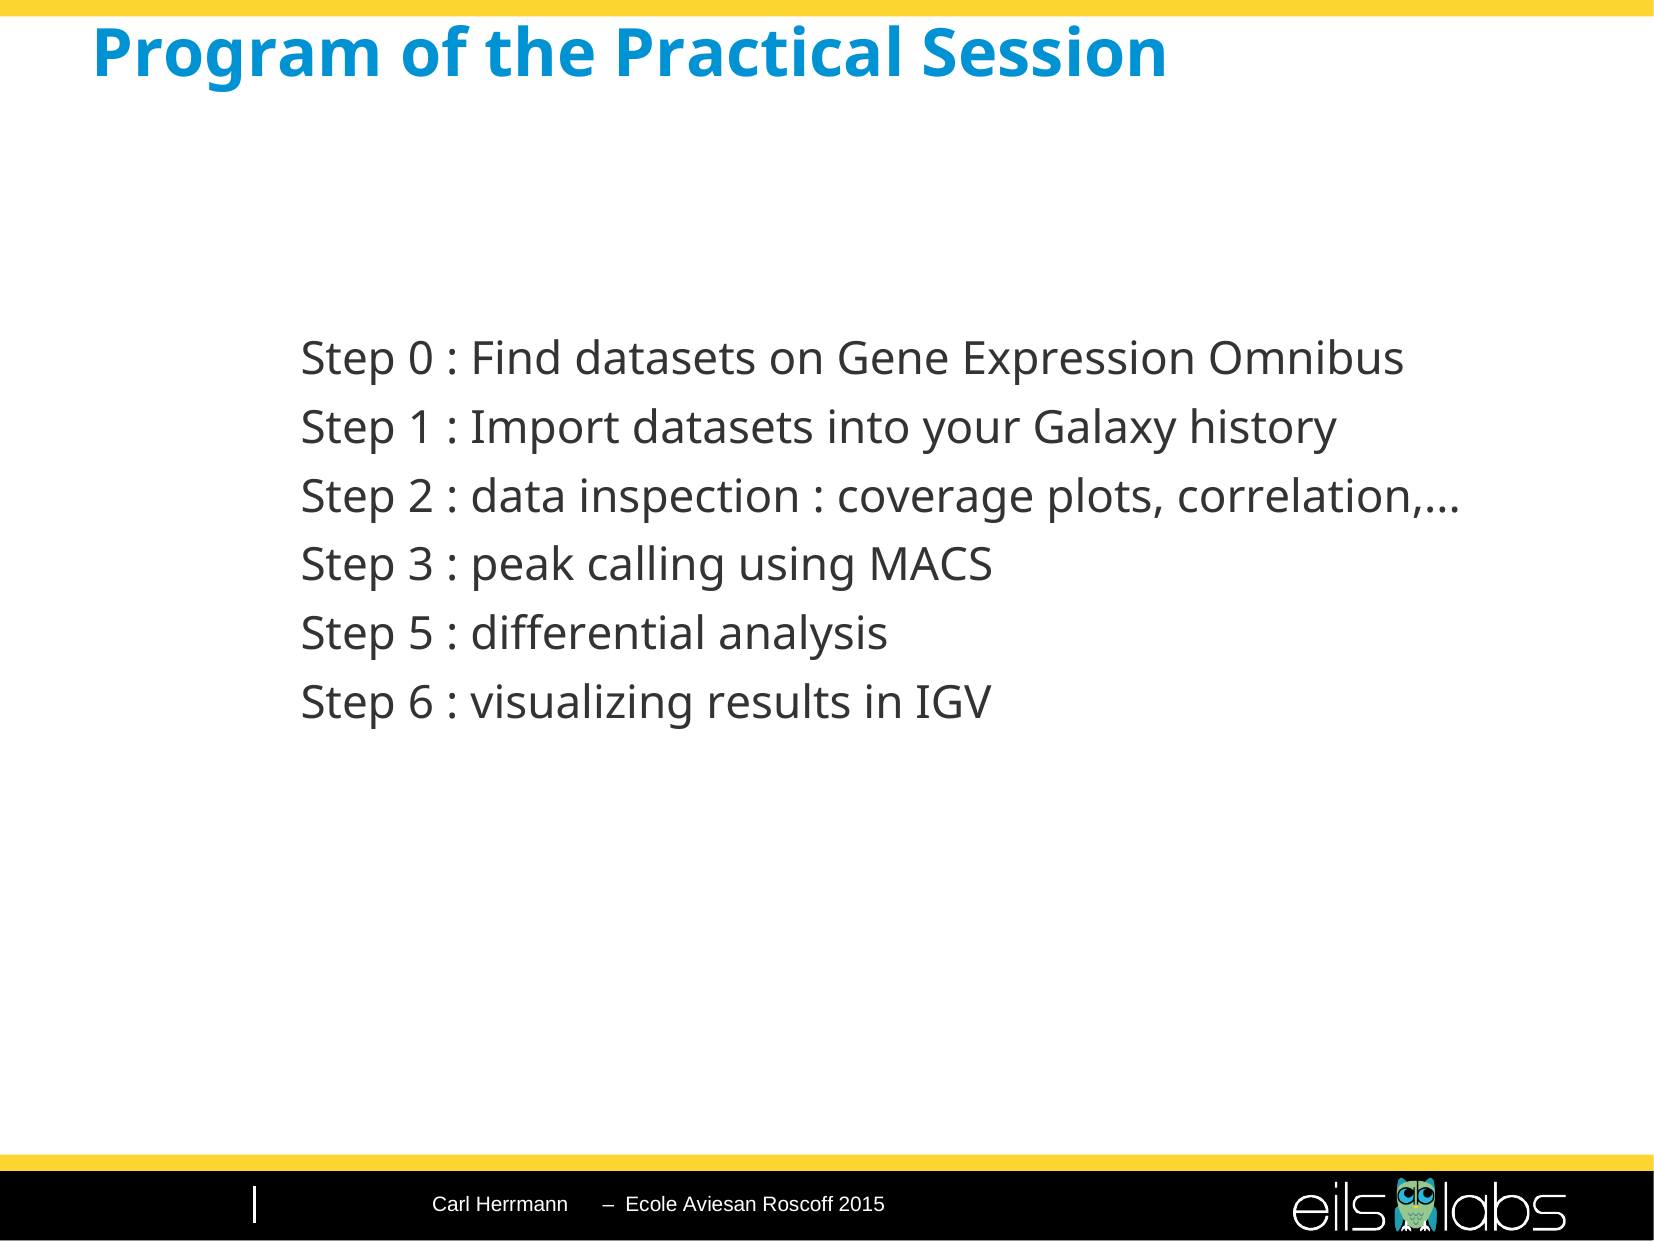

# Program of the Practical Session
Step 0 : Find datasets on Gene Expression Omnibus
Step 1 : Import datasets into your Galaxy history
Step 2 : data inspection : coverage plots, correlation,...
Step 3 : peak calling using MACS
Step 5 : differential analysis
Step 6 : visualizing results in IGV